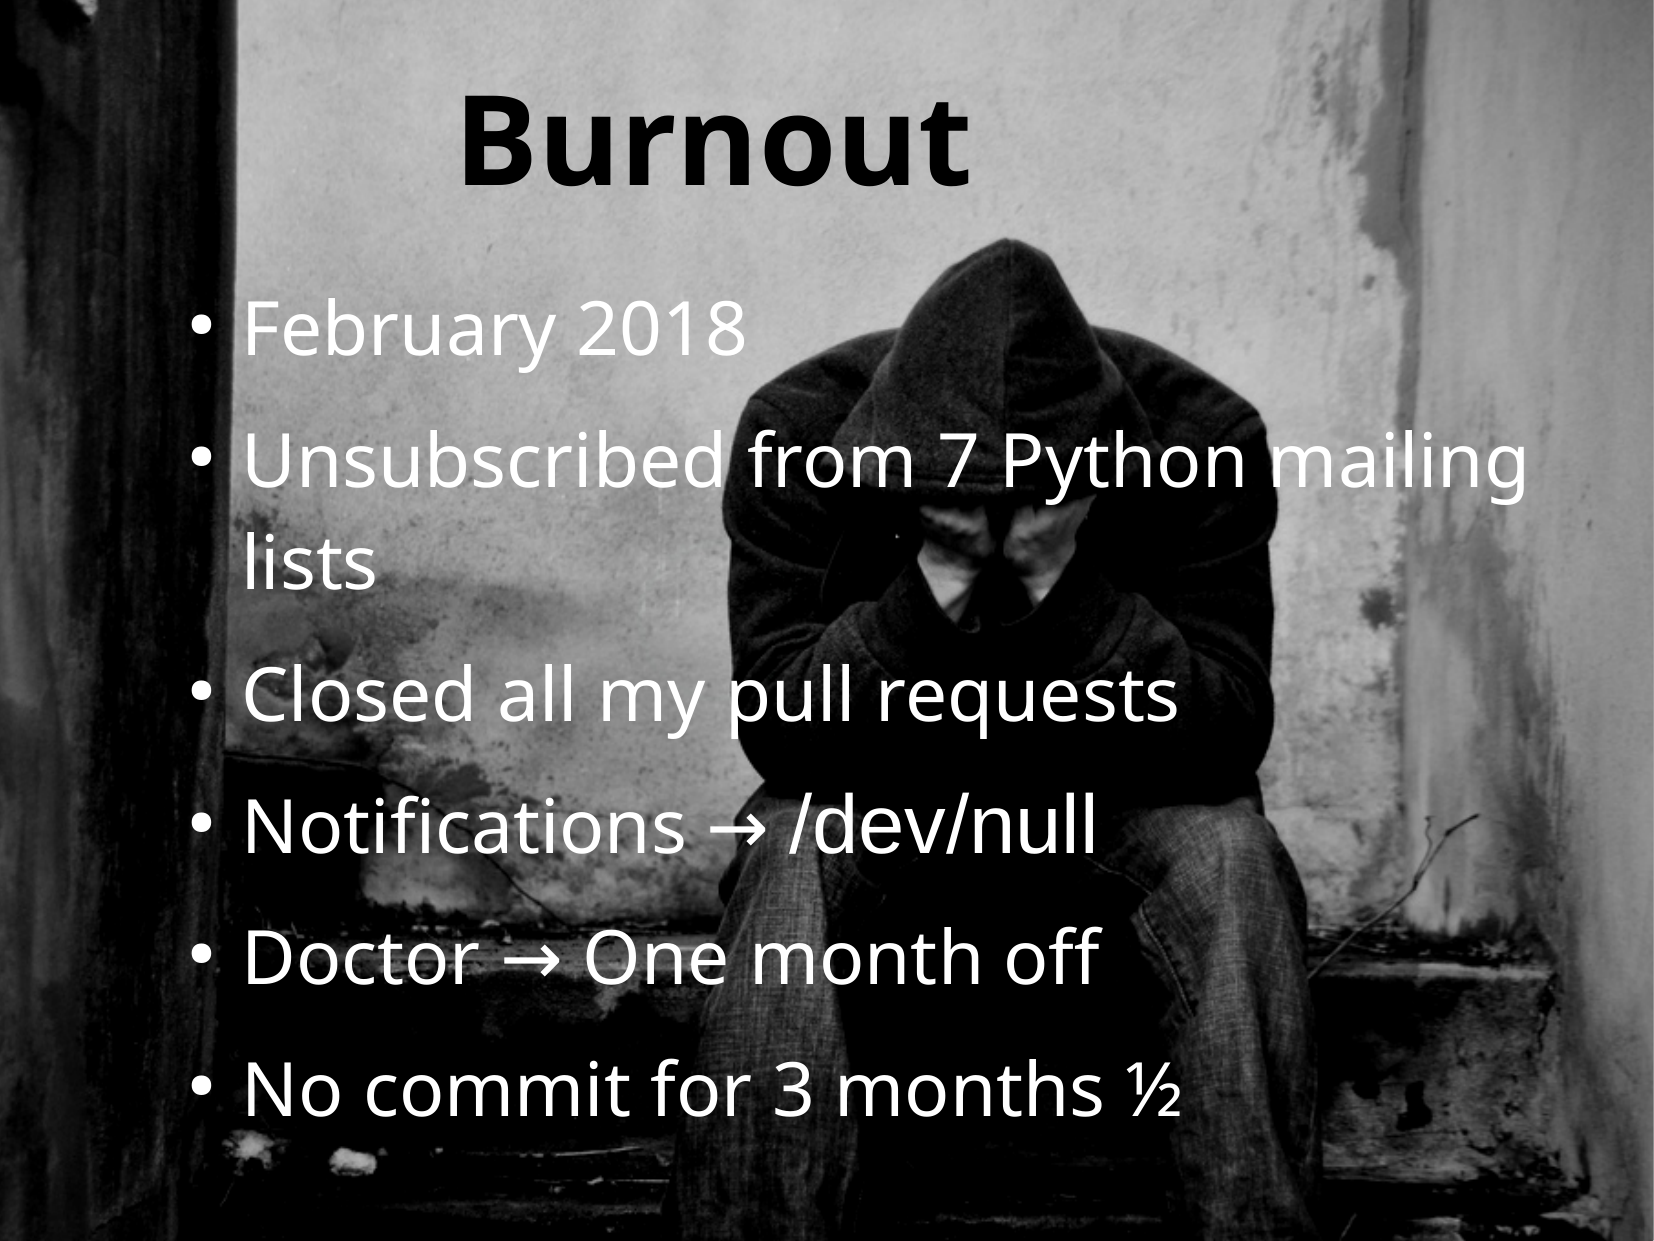

Burnout
# February 2018
Unsubscribed from 7 Python mailing lists
Closed all my pull requests
Notifications → /dev/null
Doctor → One month off
No commit for 3 months ½